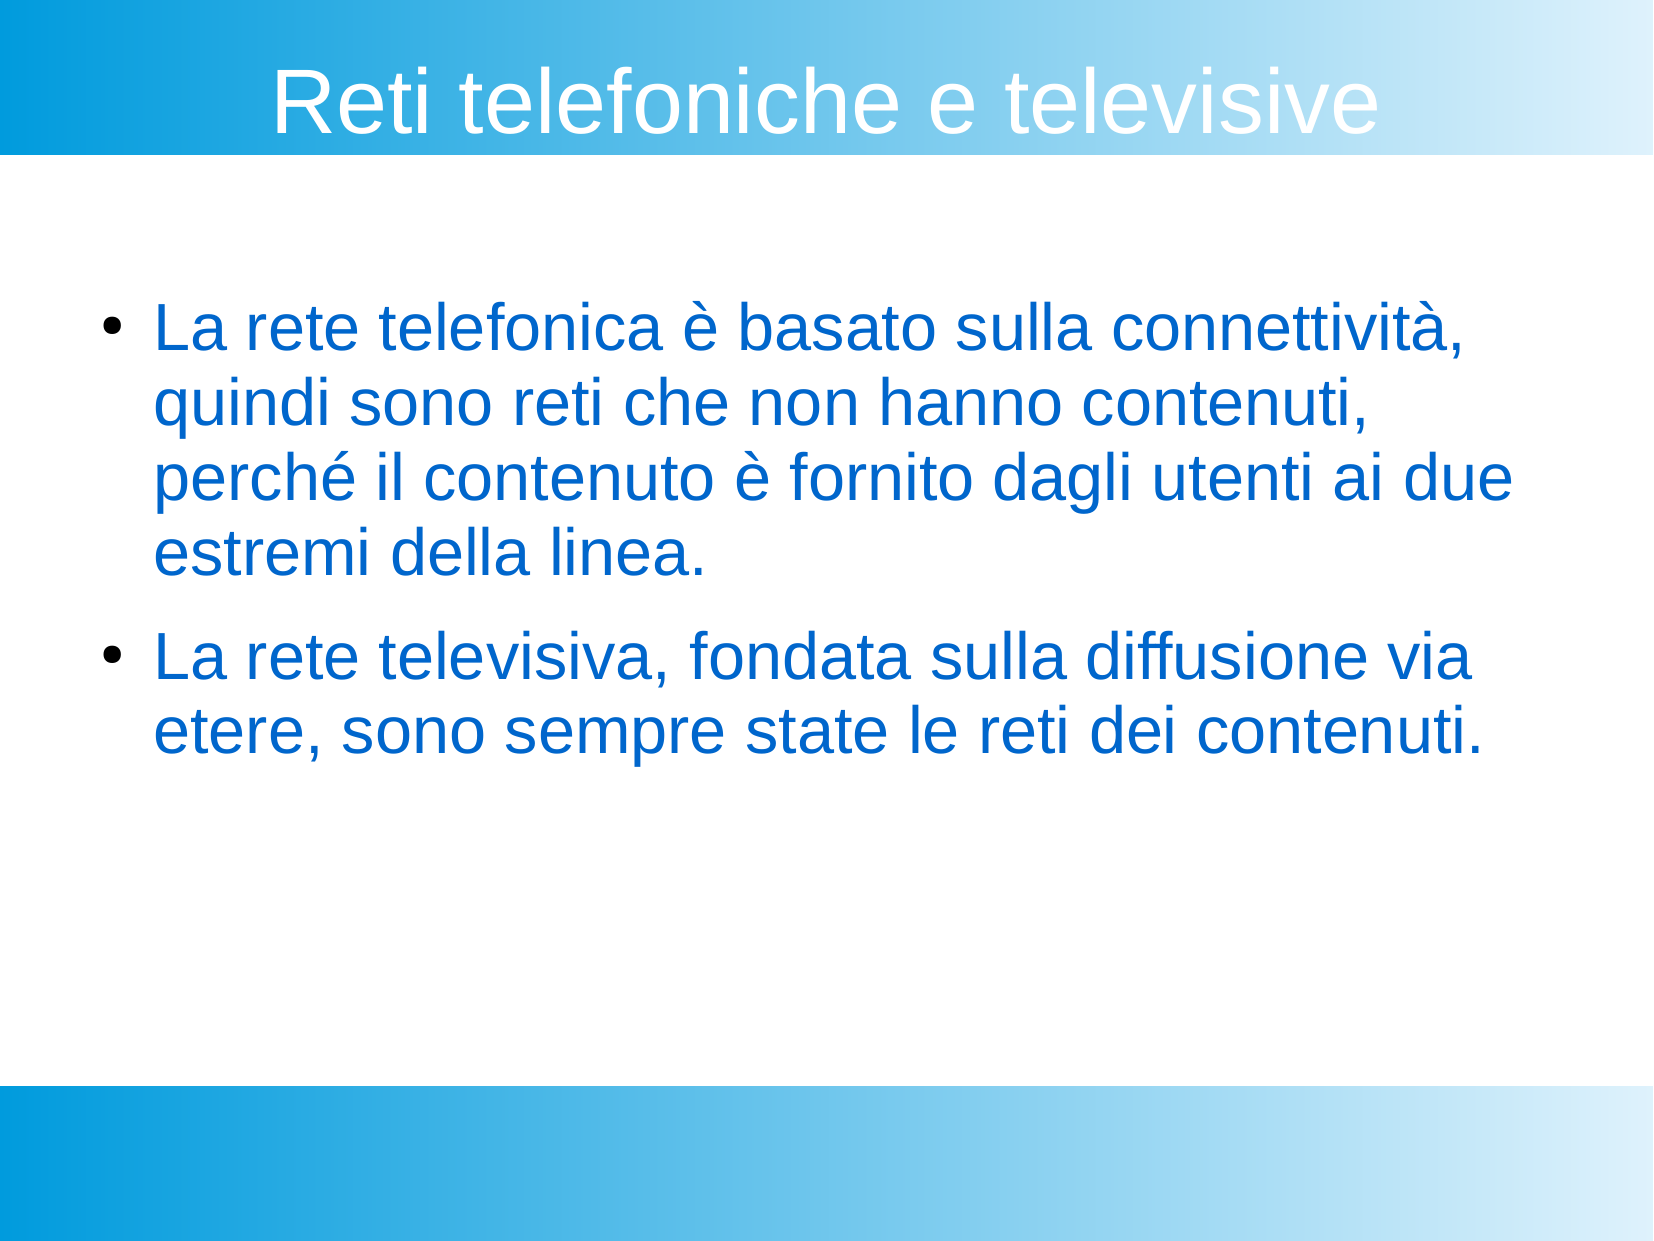

# Reti telefoniche e televisive
La rete telefonica è basato sulla connettività, quindi sono reti che non hanno contenuti, perché il contenuto è fornito dagli utenti ai due estremi della linea.
La rete televisiva, fondata sulla diffusione via etere, sono sempre state le reti dei contenuti.